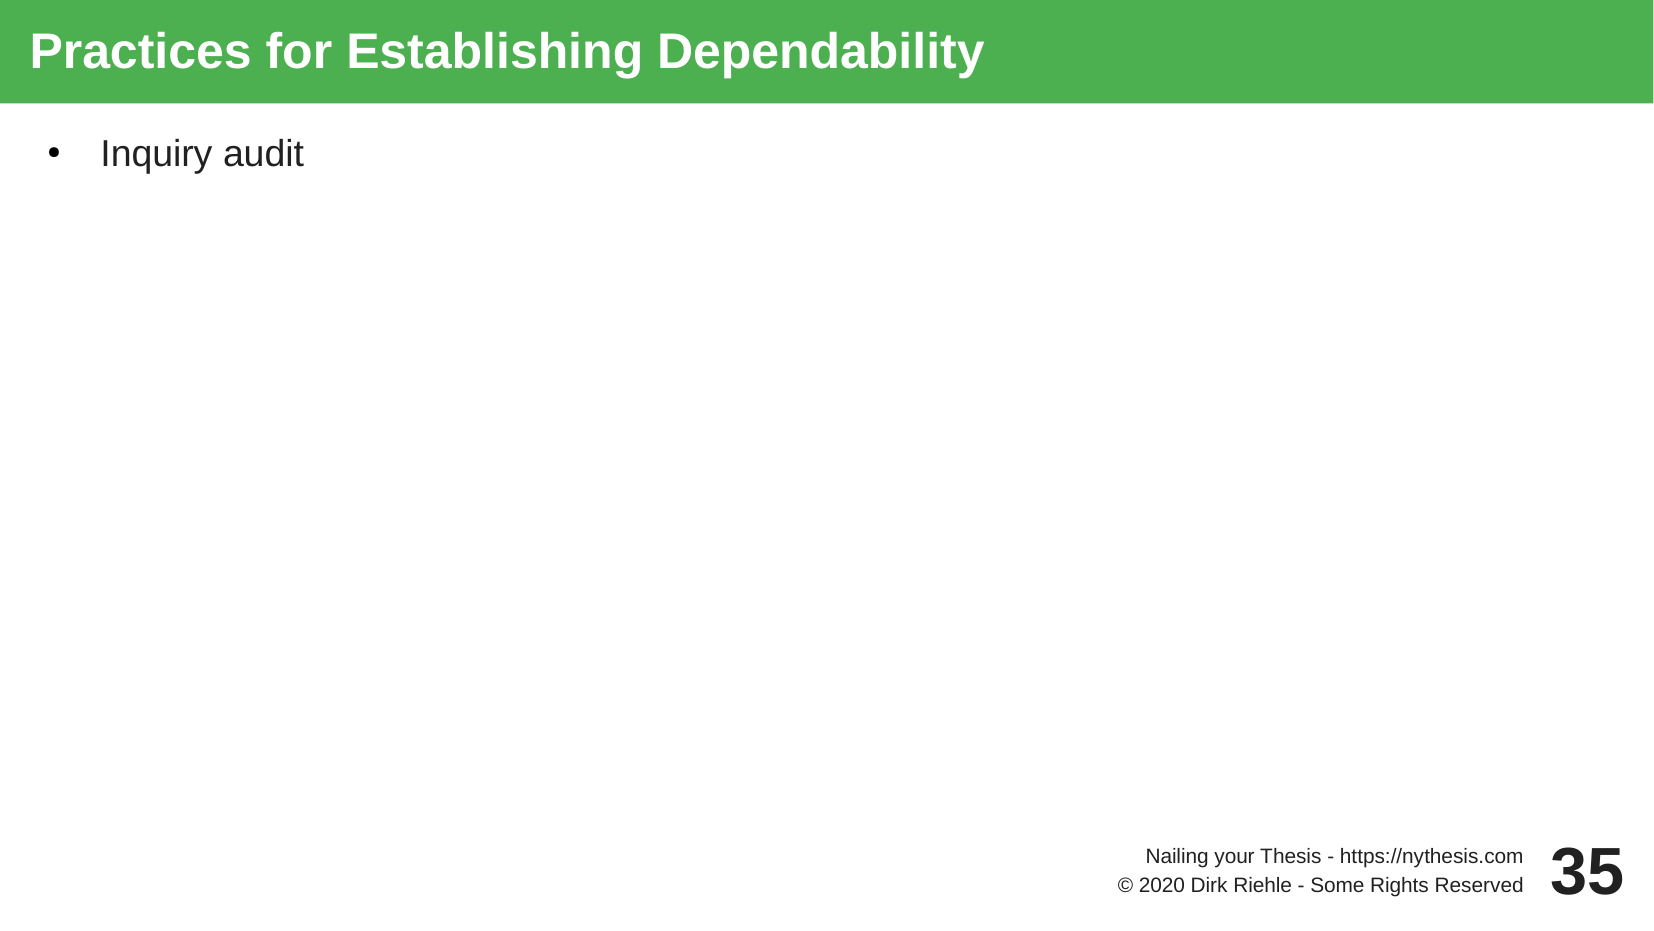

# Practices for Establishing Dependability
Inquiry audit
Nailing your Thesis - https://nythesis.com
35
© 2020 Dirk Riehle - Some Rights Reserved